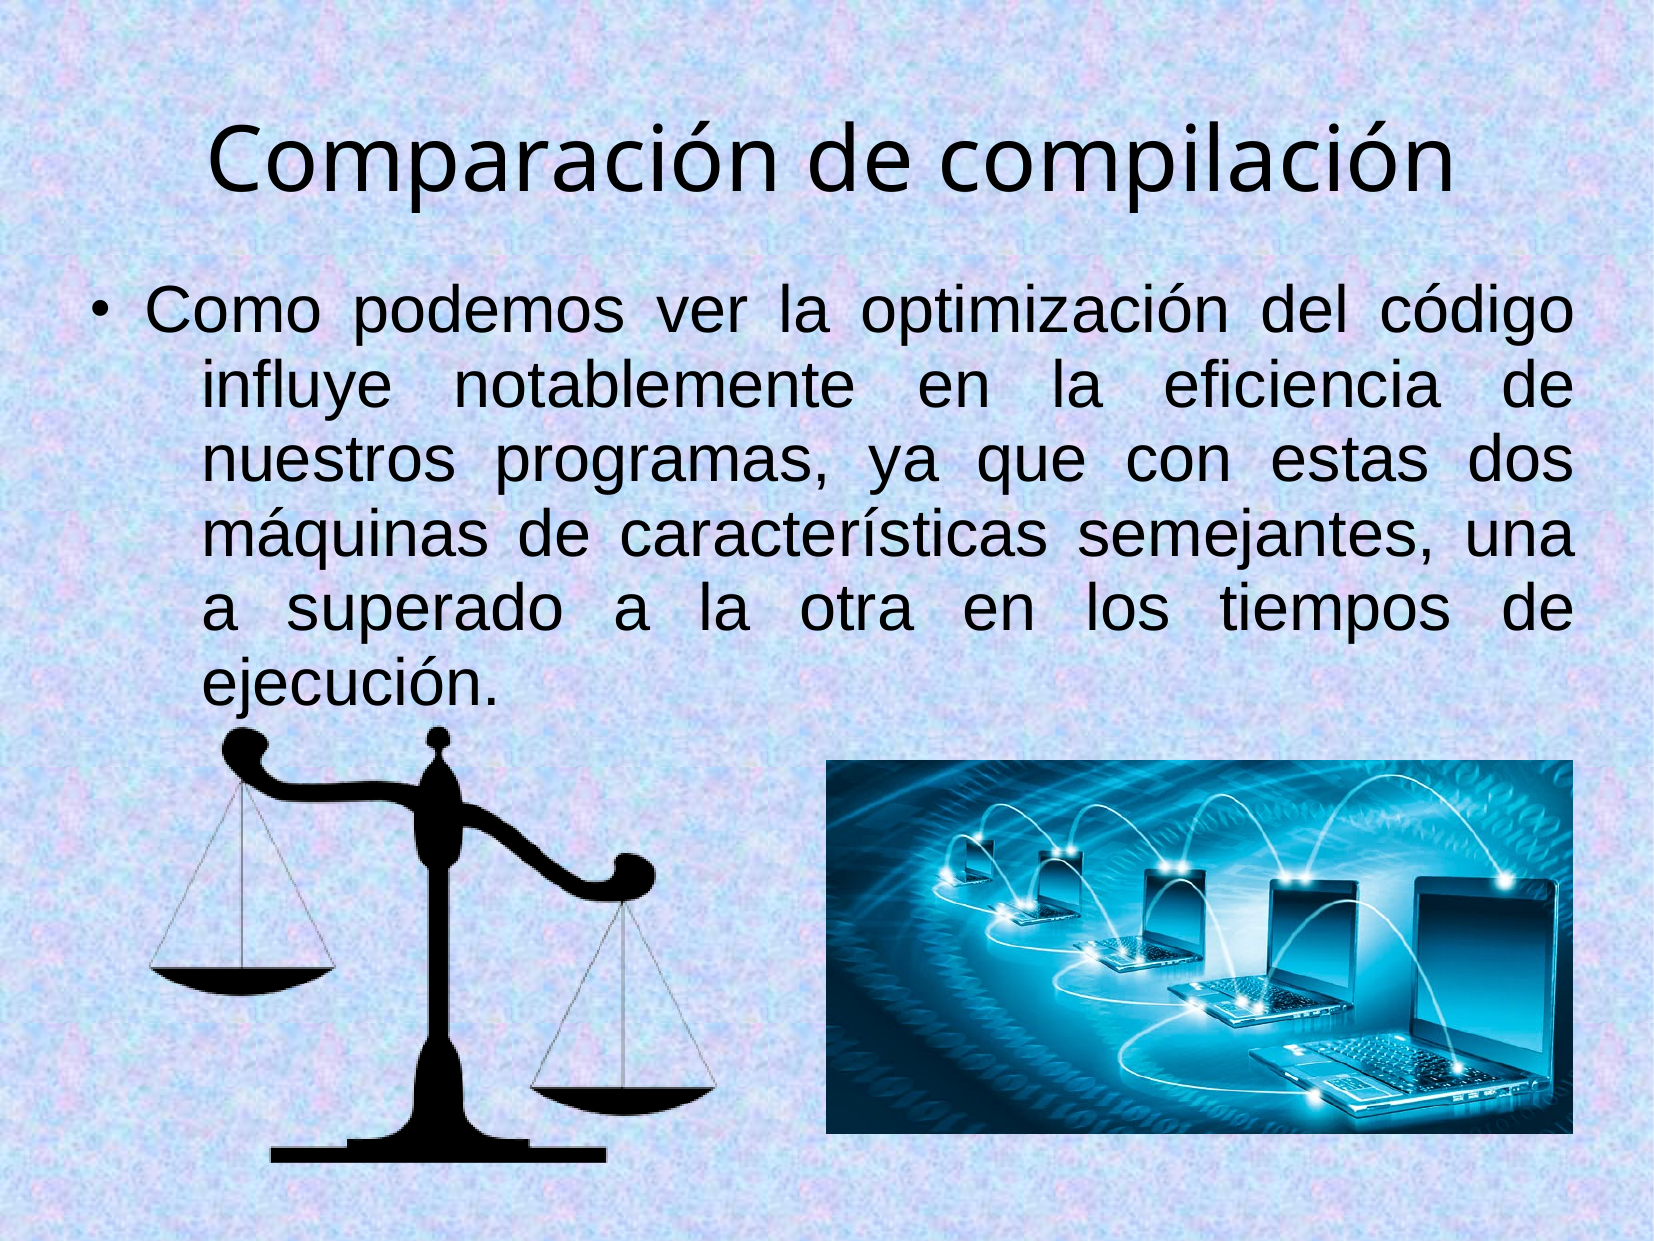

# Comparación de compilación
Como podemos ver la optimización del código influye notablemente en la eficiencia de nuestros programas, ya que con estas dos máquinas de características semejantes, una a superado a la otra en los tiempos de ejecución.